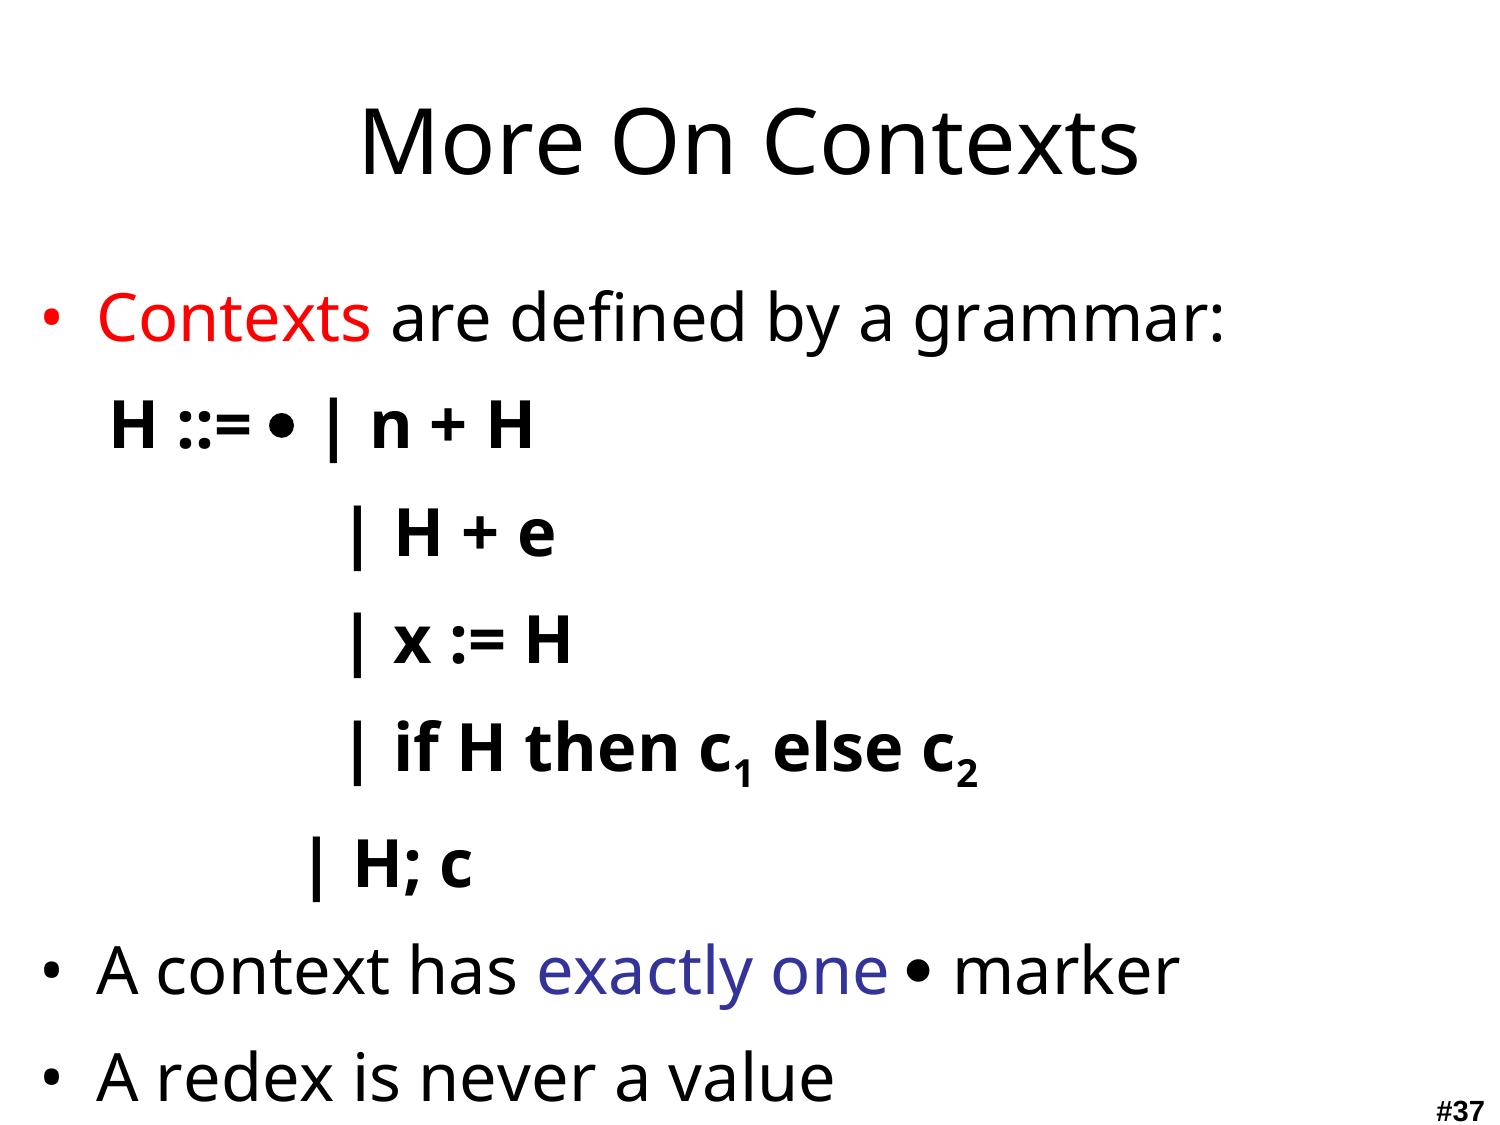

# More On Contexts
Contexts are defined by a grammar:
 H ::=  | n + H
			| H + e
			| x := H
			| if H then c1 else c2
 | H; c
A context has exactly one  marker
A redex is never a value
37